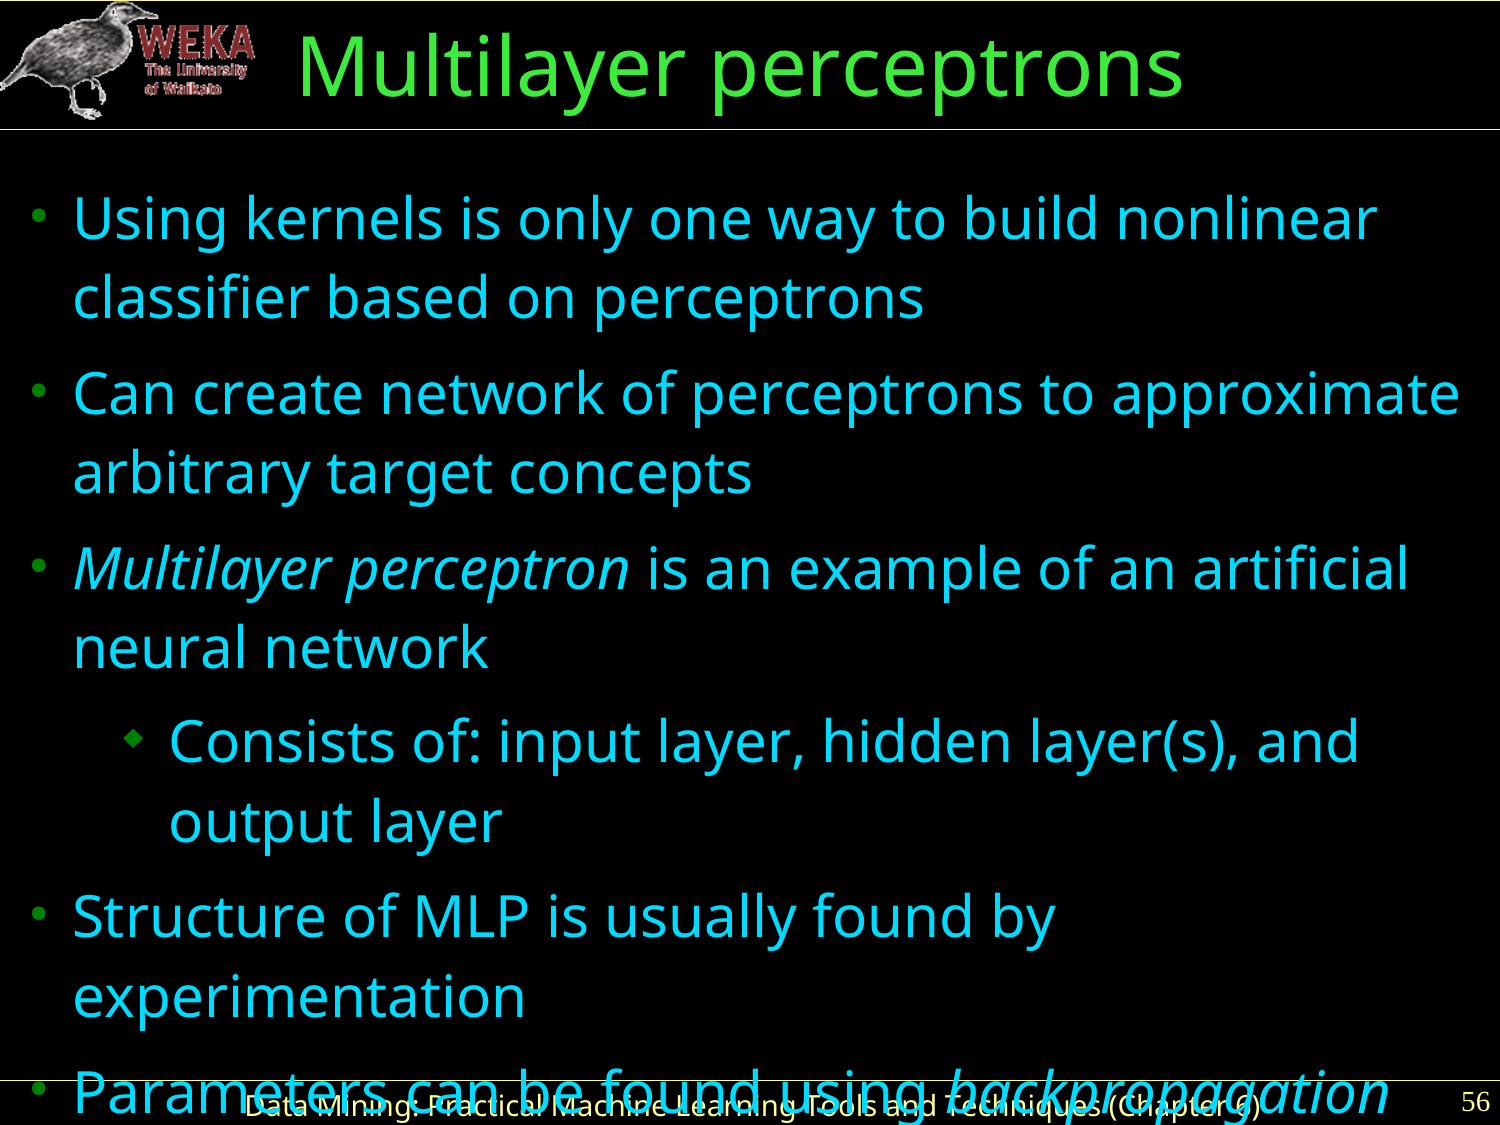

# Multilayer perceptrons
Using kernels is only one way to build nonlinear classifier based on perceptrons
Can create network of perceptrons to approximate arbitrary target concepts
Multilayer perceptron is an example of an artificial neural network
Consists of: input layer, hidden layer(s), and output layer
Structure of MLP is usually found by experimentation
Parameters can be found using backpropagation
Data Mining: Practical Machine Learning Tools and Techniques (Chapter 6)
56